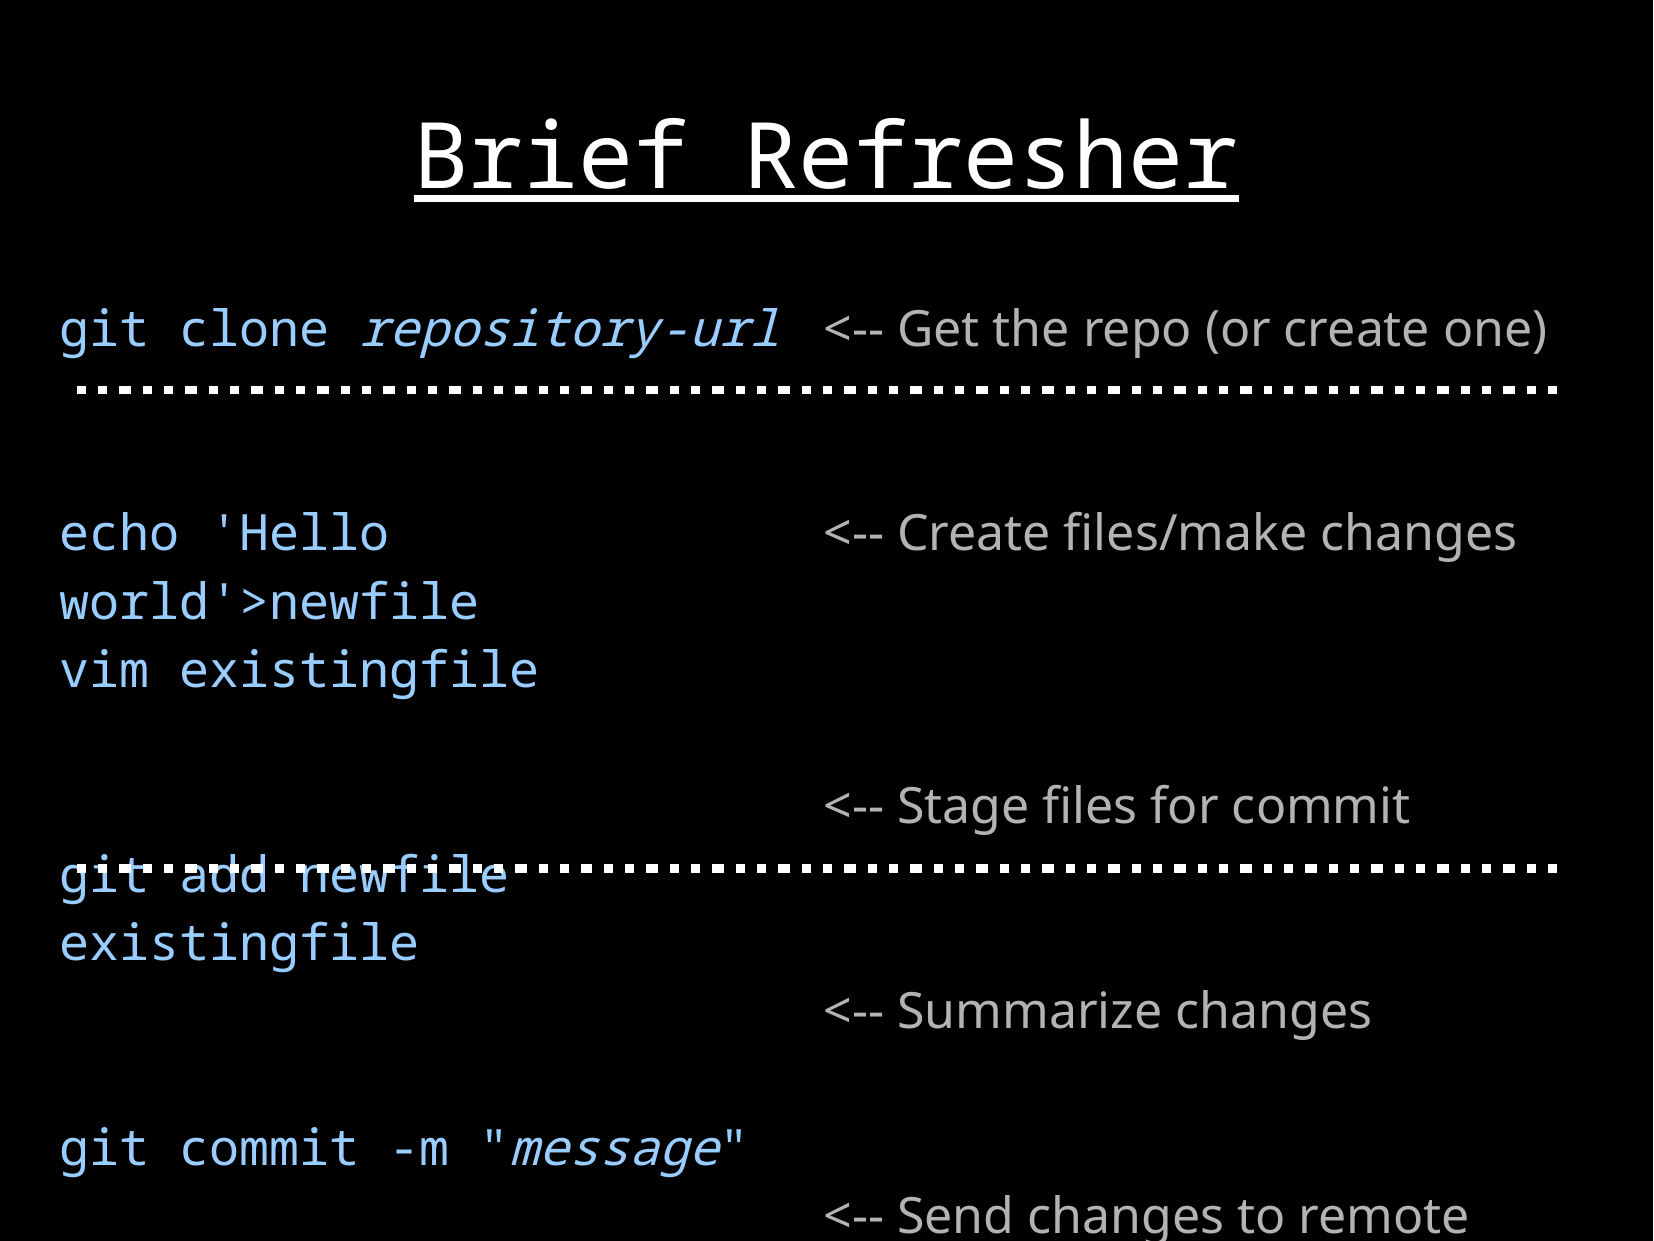

# Brief Refresher
| git clone repository-url echo 'Hello world'>newfile vim existingfile git add newfile existingfile git commit -m "message" git push | <-- Get the repo (or create one) <-- Create files/make changes <-- Stage files for commit <-- Summarize changes <-- Send changes to remote |
| --- | --- |